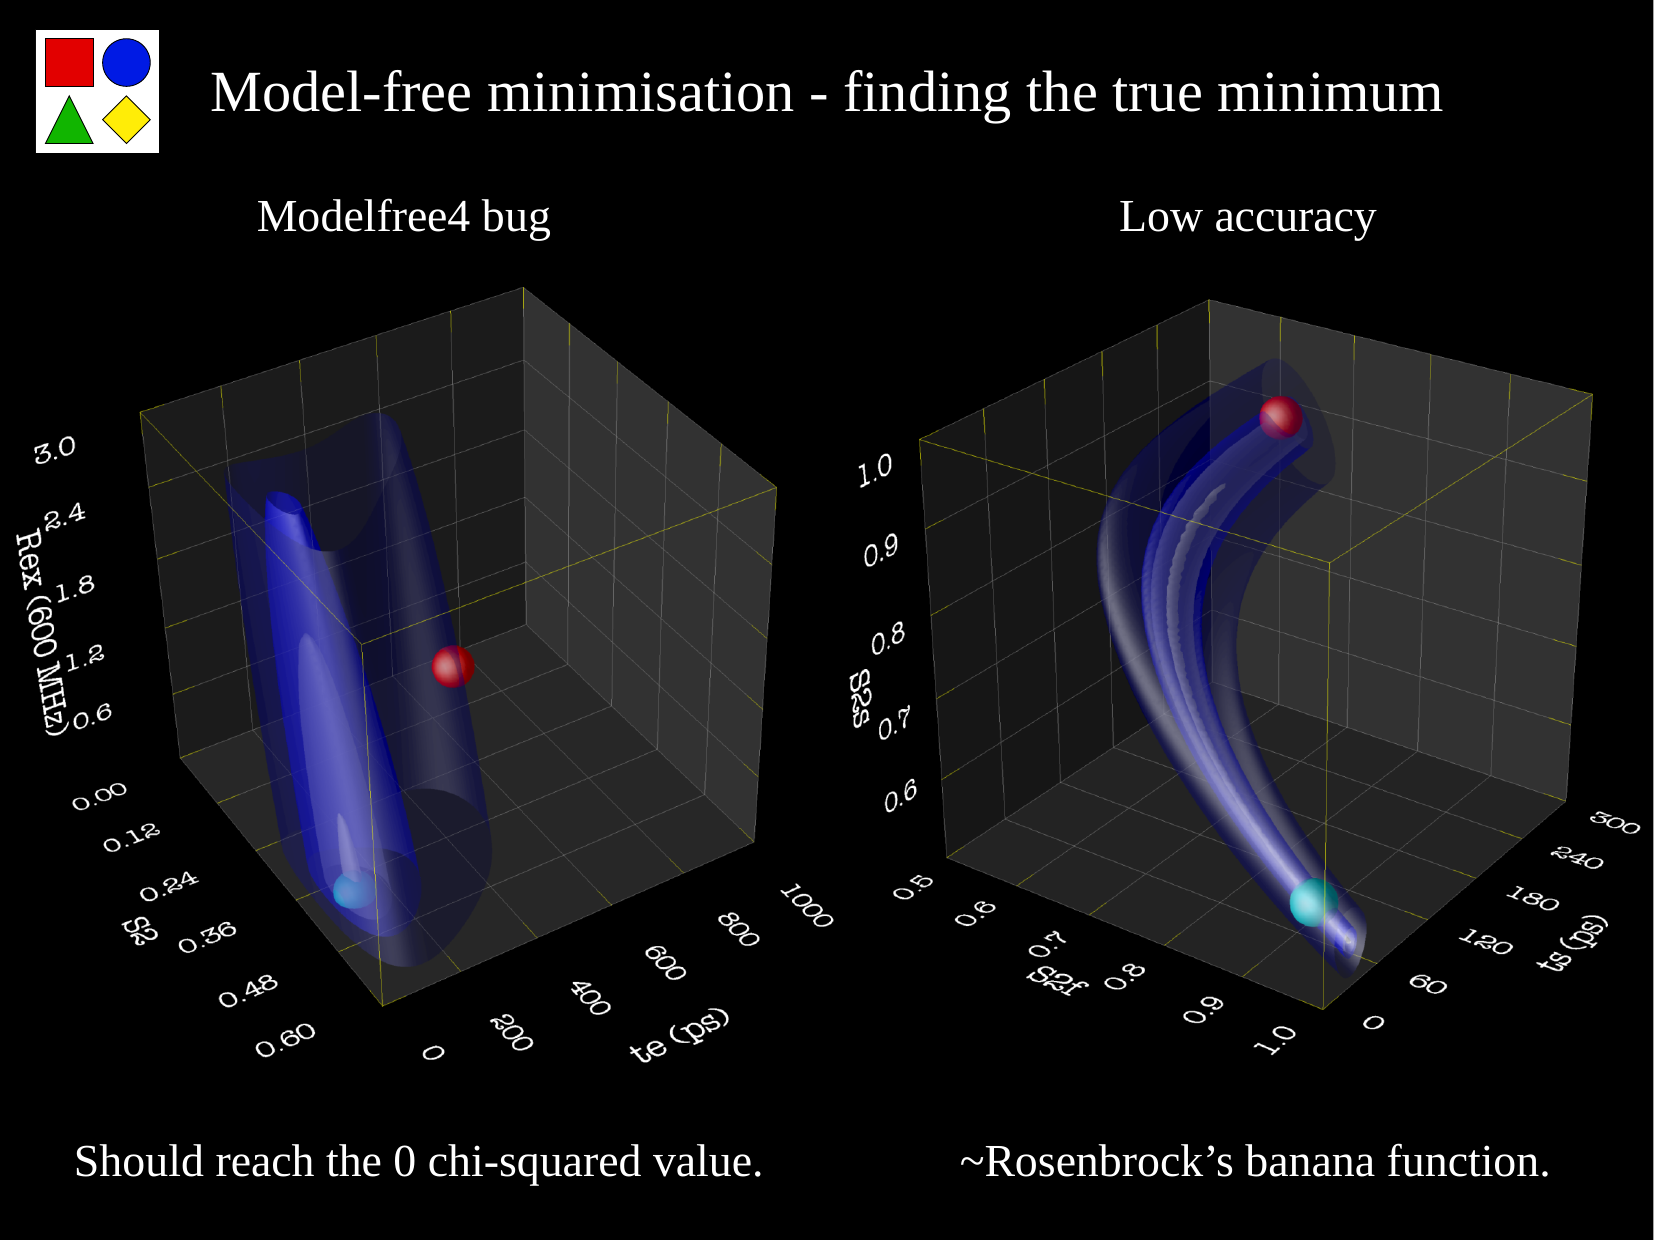

# Model-free minimisation - finding the true minimum
Modelfree4 bug
Low accuracy
Should reach the 0 chi-squared value.
~Rosenbrock’s banana function.